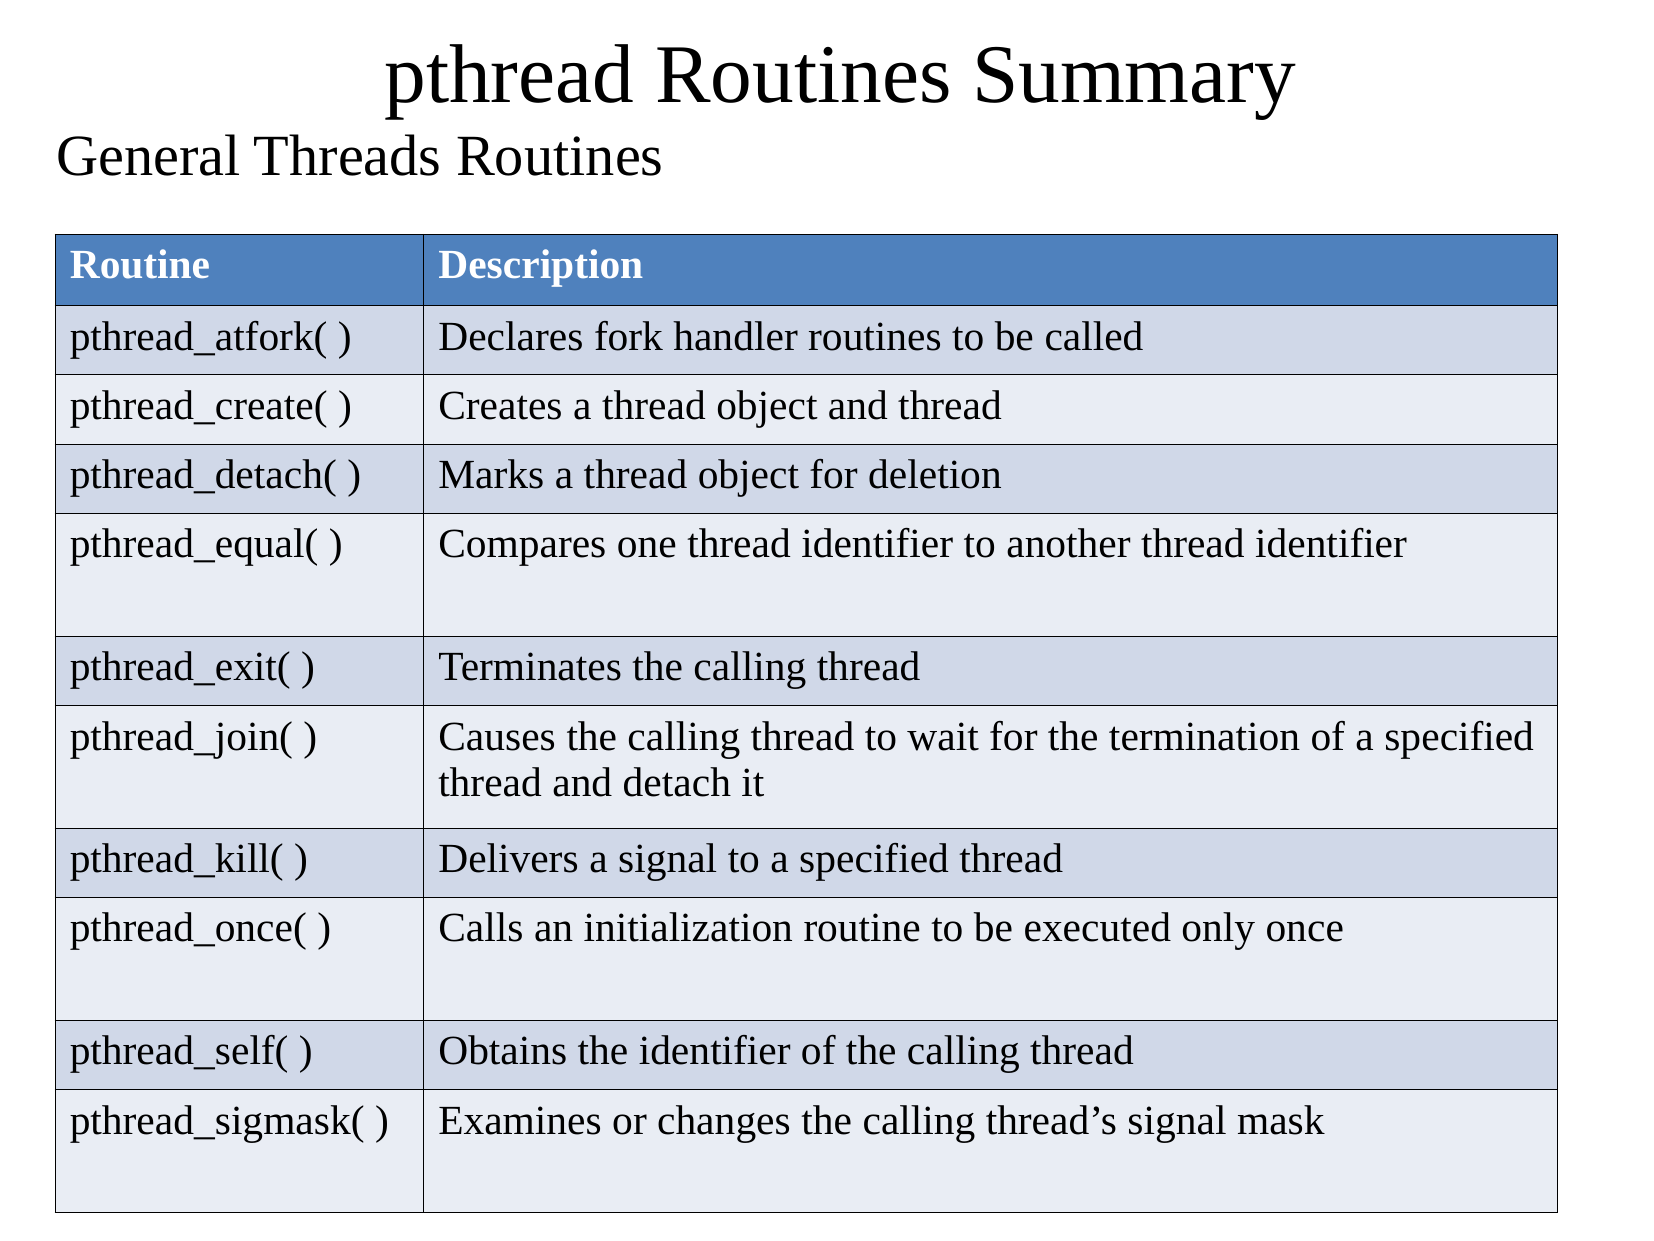

# pthread Routines Summary
General Threads Routines
| Routine | Description |
| --- | --- |
| pthread\_atfork( ) | Declares fork handler routines to be called |
| pthread\_create( ) | Creates a thread object and thread |
| pthread\_detach( ) | Marks a thread object for deletion |
| pthread\_equal( ) | Compares one thread identifier to another thread identifier |
| pthread\_exit( ) | Terminates the calling thread |
| pthread\_join( ) | Causes the calling thread to wait for the termination of a specified thread and detach it |
| pthread\_kill( ) | Delivers a signal to a specified thread |
| pthread\_once( ) | Calls an initialization routine to be executed only once |
| pthread\_self( ) | Obtains the identifier of the calling thread |
| pthread\_sigmask( ) | Examines or changes the calling thread’s signal mask |